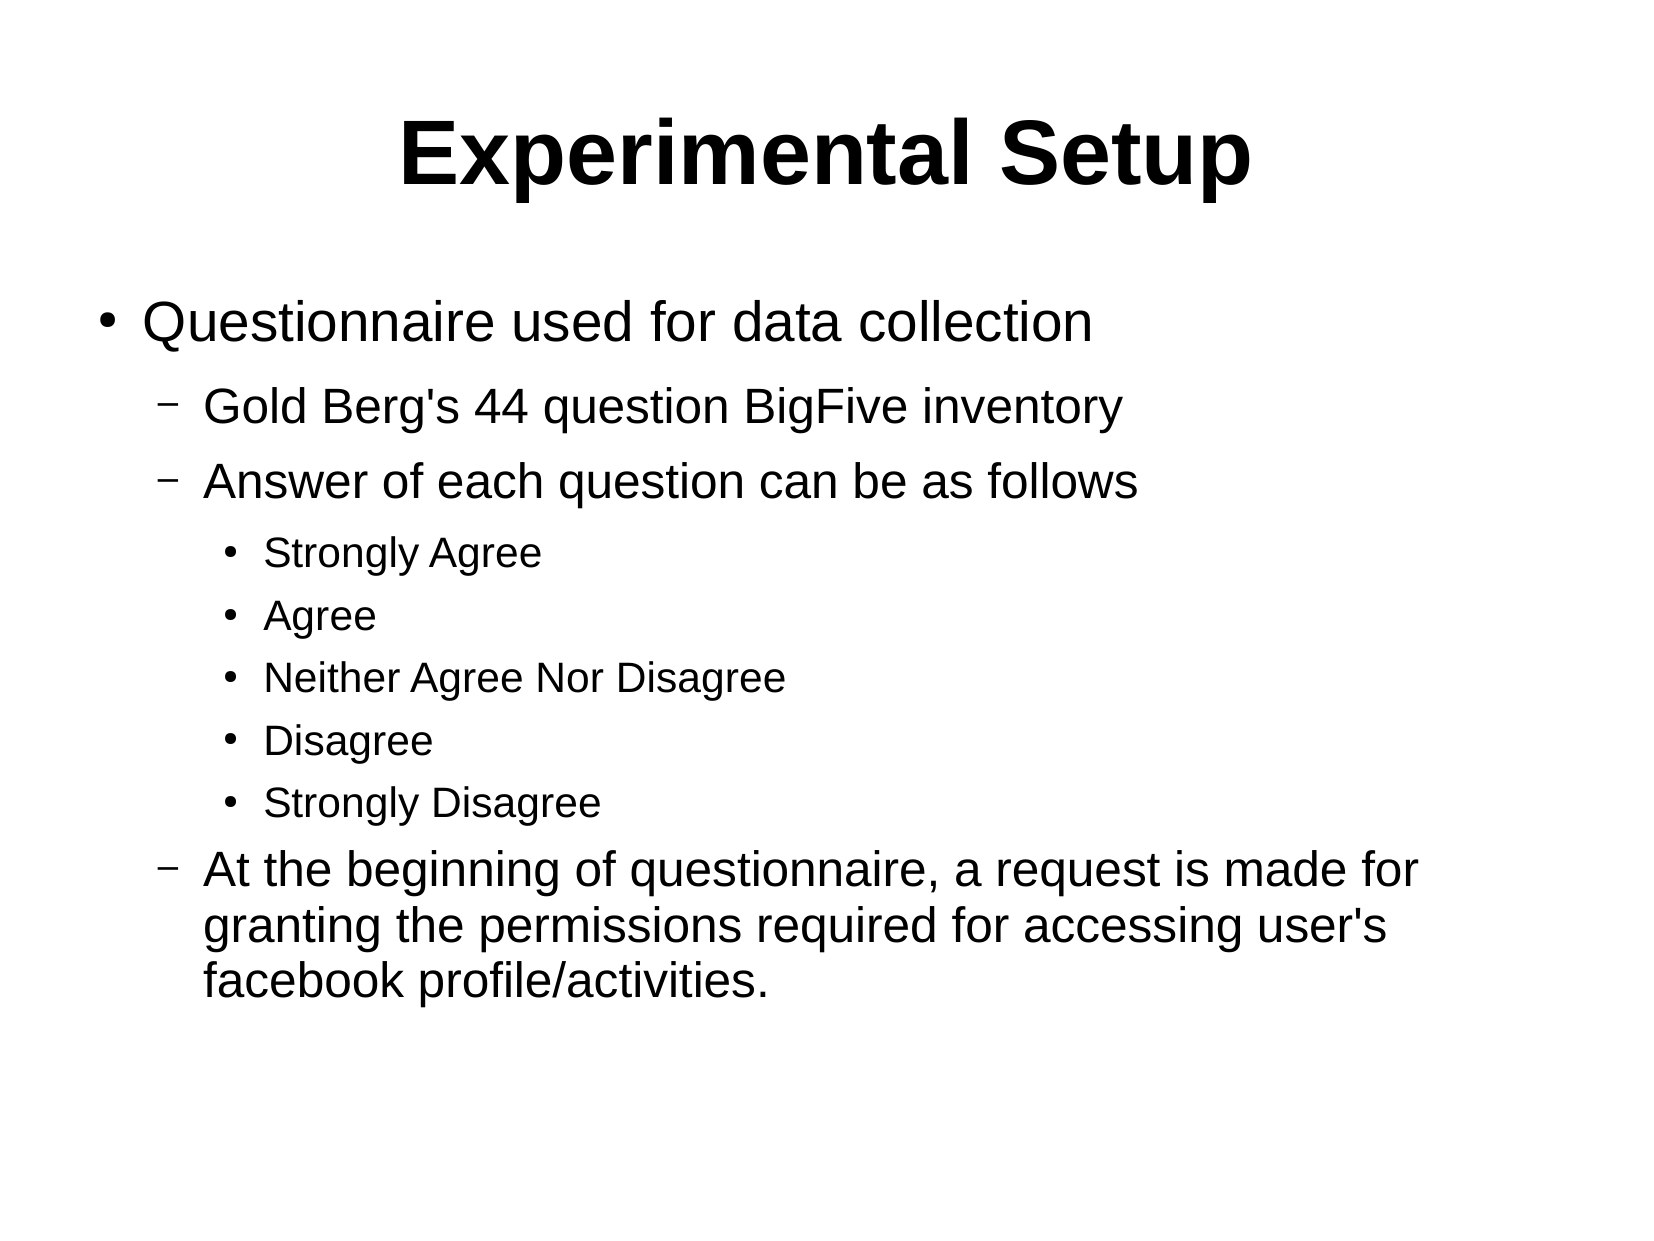

# Experimental Setup
Questionnaire used for data collection
Gold Berg's 44 question BigFive inventory
Answer of each question can be as follows
Strongly Agree
Agree
Neither Agree Nor Disagree
Disagree
Strongly Disagree
At the beginning of questionnaire, a request is made for granting the permissions required for accessing user's facebook profile/activities.